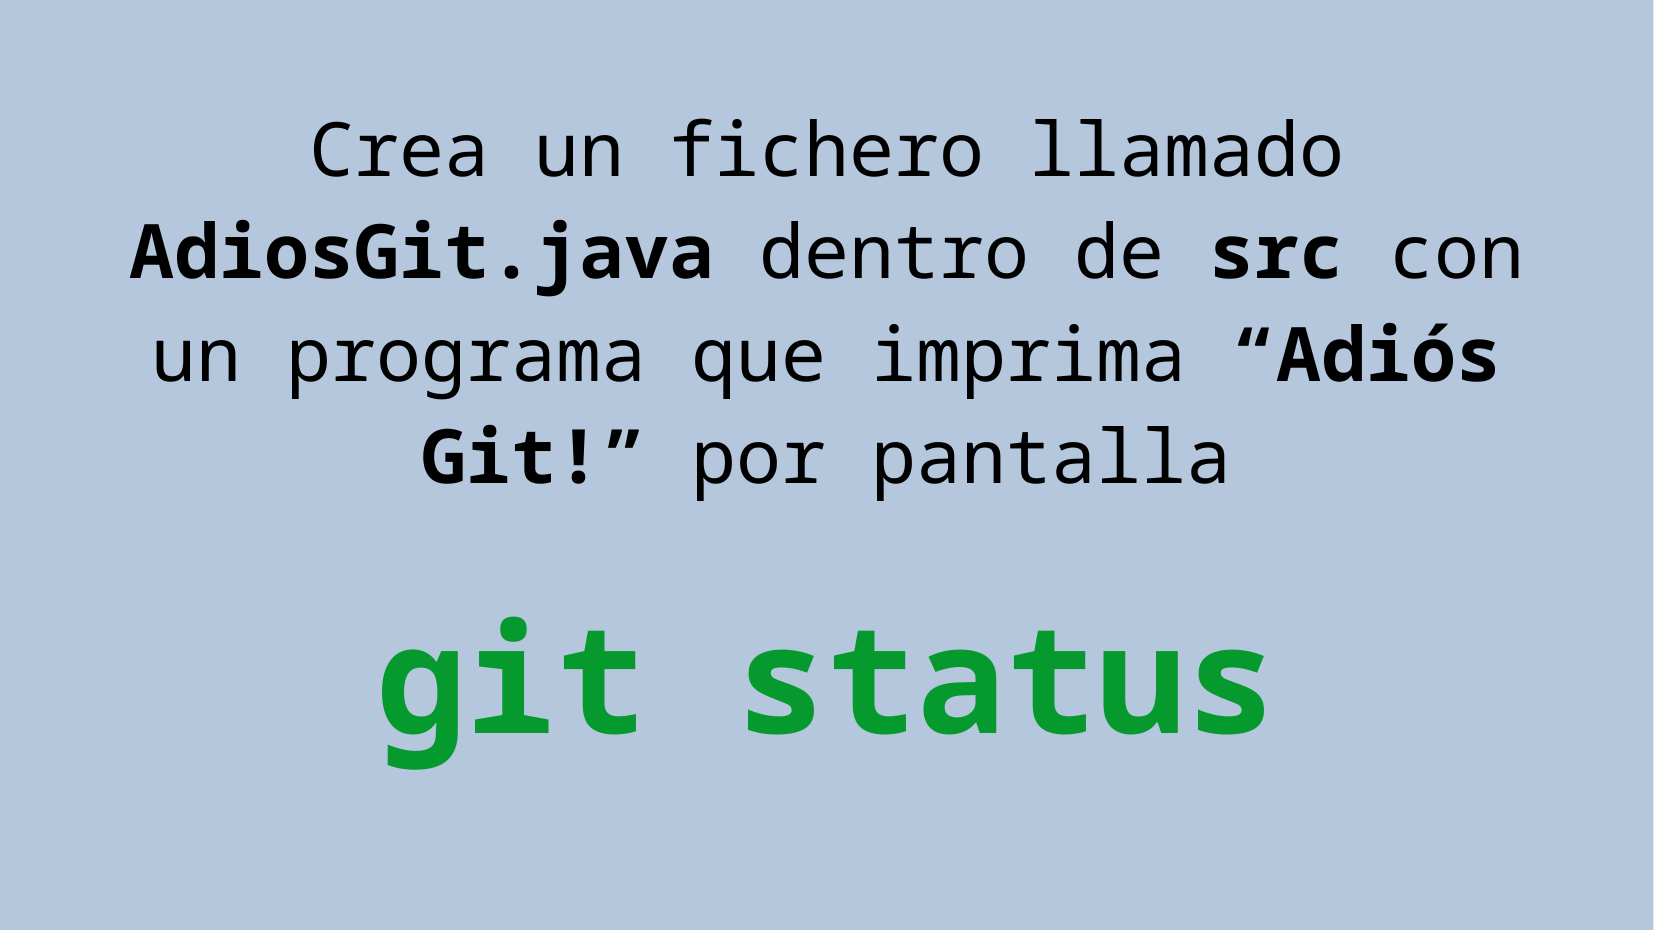

# Crea un fichero llamado AdiosGit.java dentro de src con un programa que imprima “Adiós Git!” por pantalla
git status